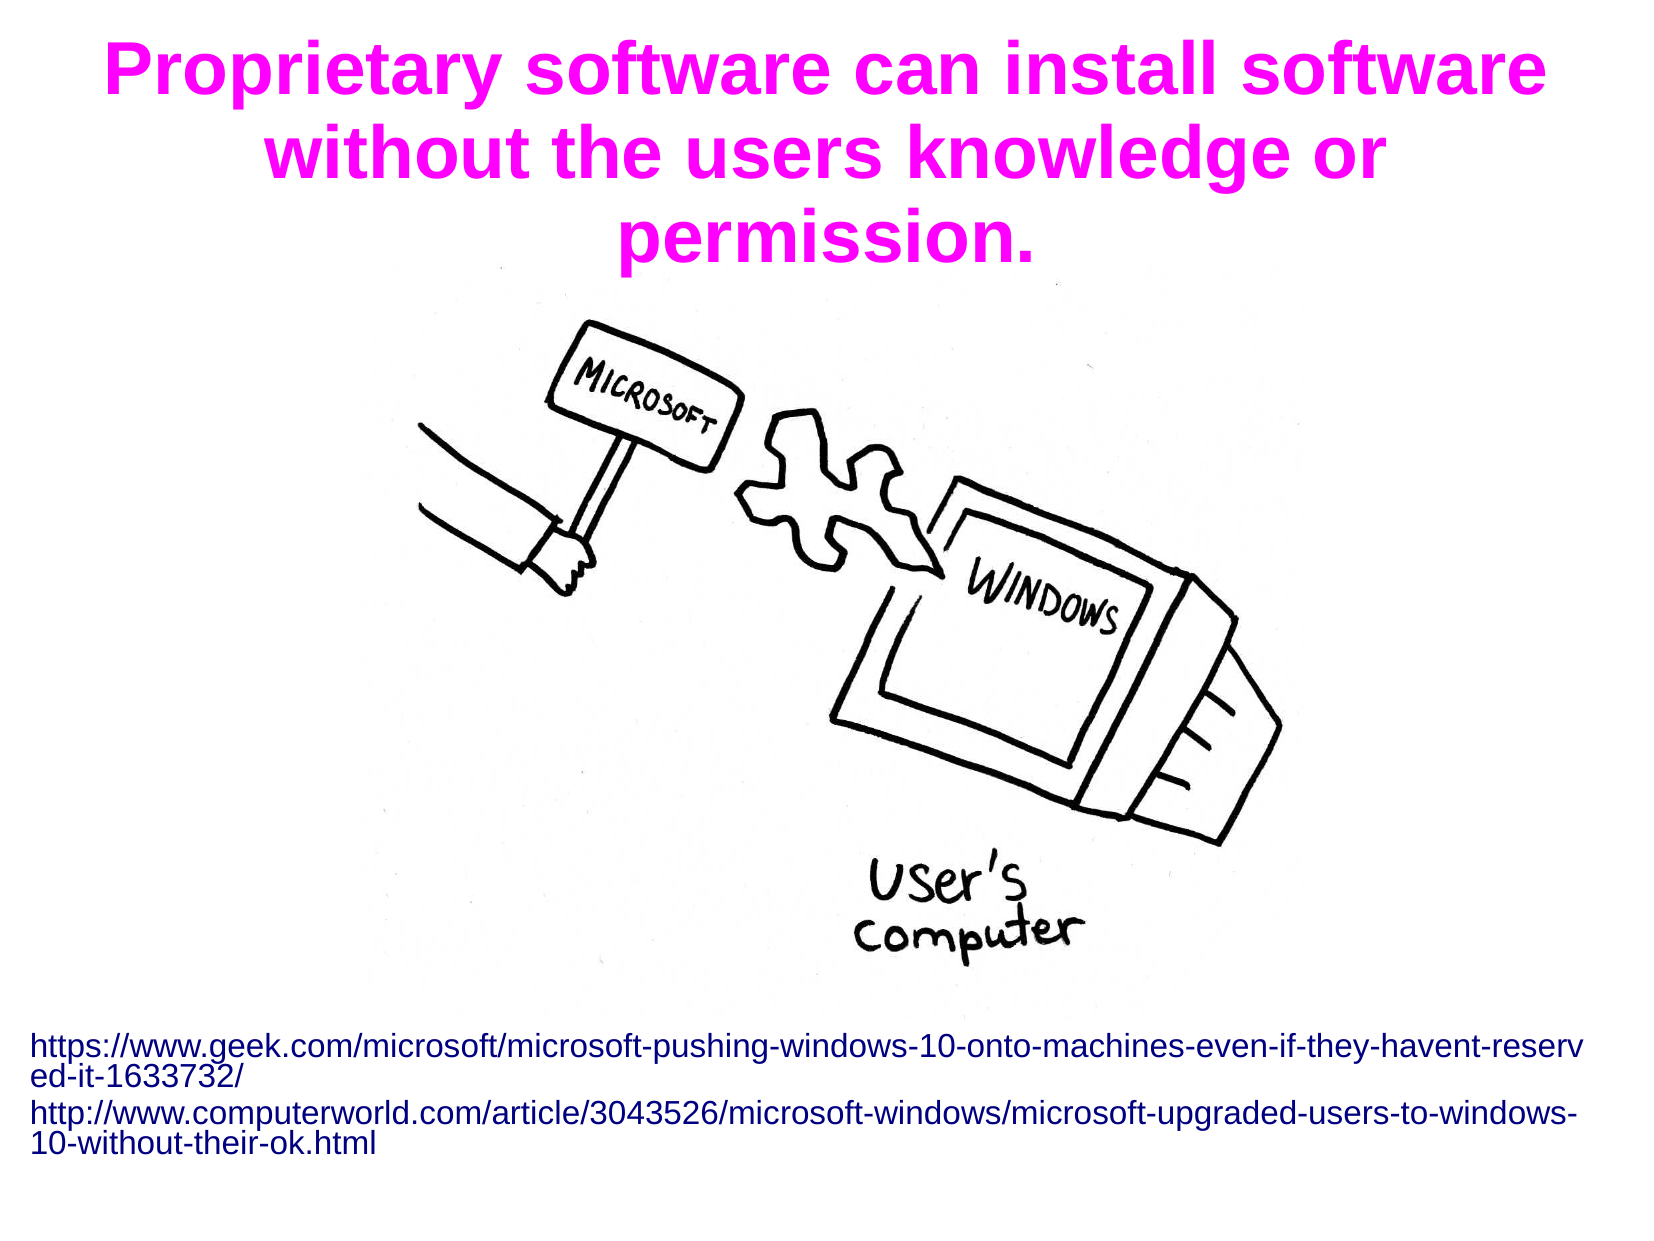

# Proprietary software can install software without the users knowledge or permission.
https://www.geek.com/microsoft/microsoft-pushing-windows-10-onto-machines-even-if-they-havent-reserved-it-1633732/
http://www.computerworld.com/article/3043526/microsoft-windows/microsoft-upgraded-users-to-windows-10-without-their-ok.html